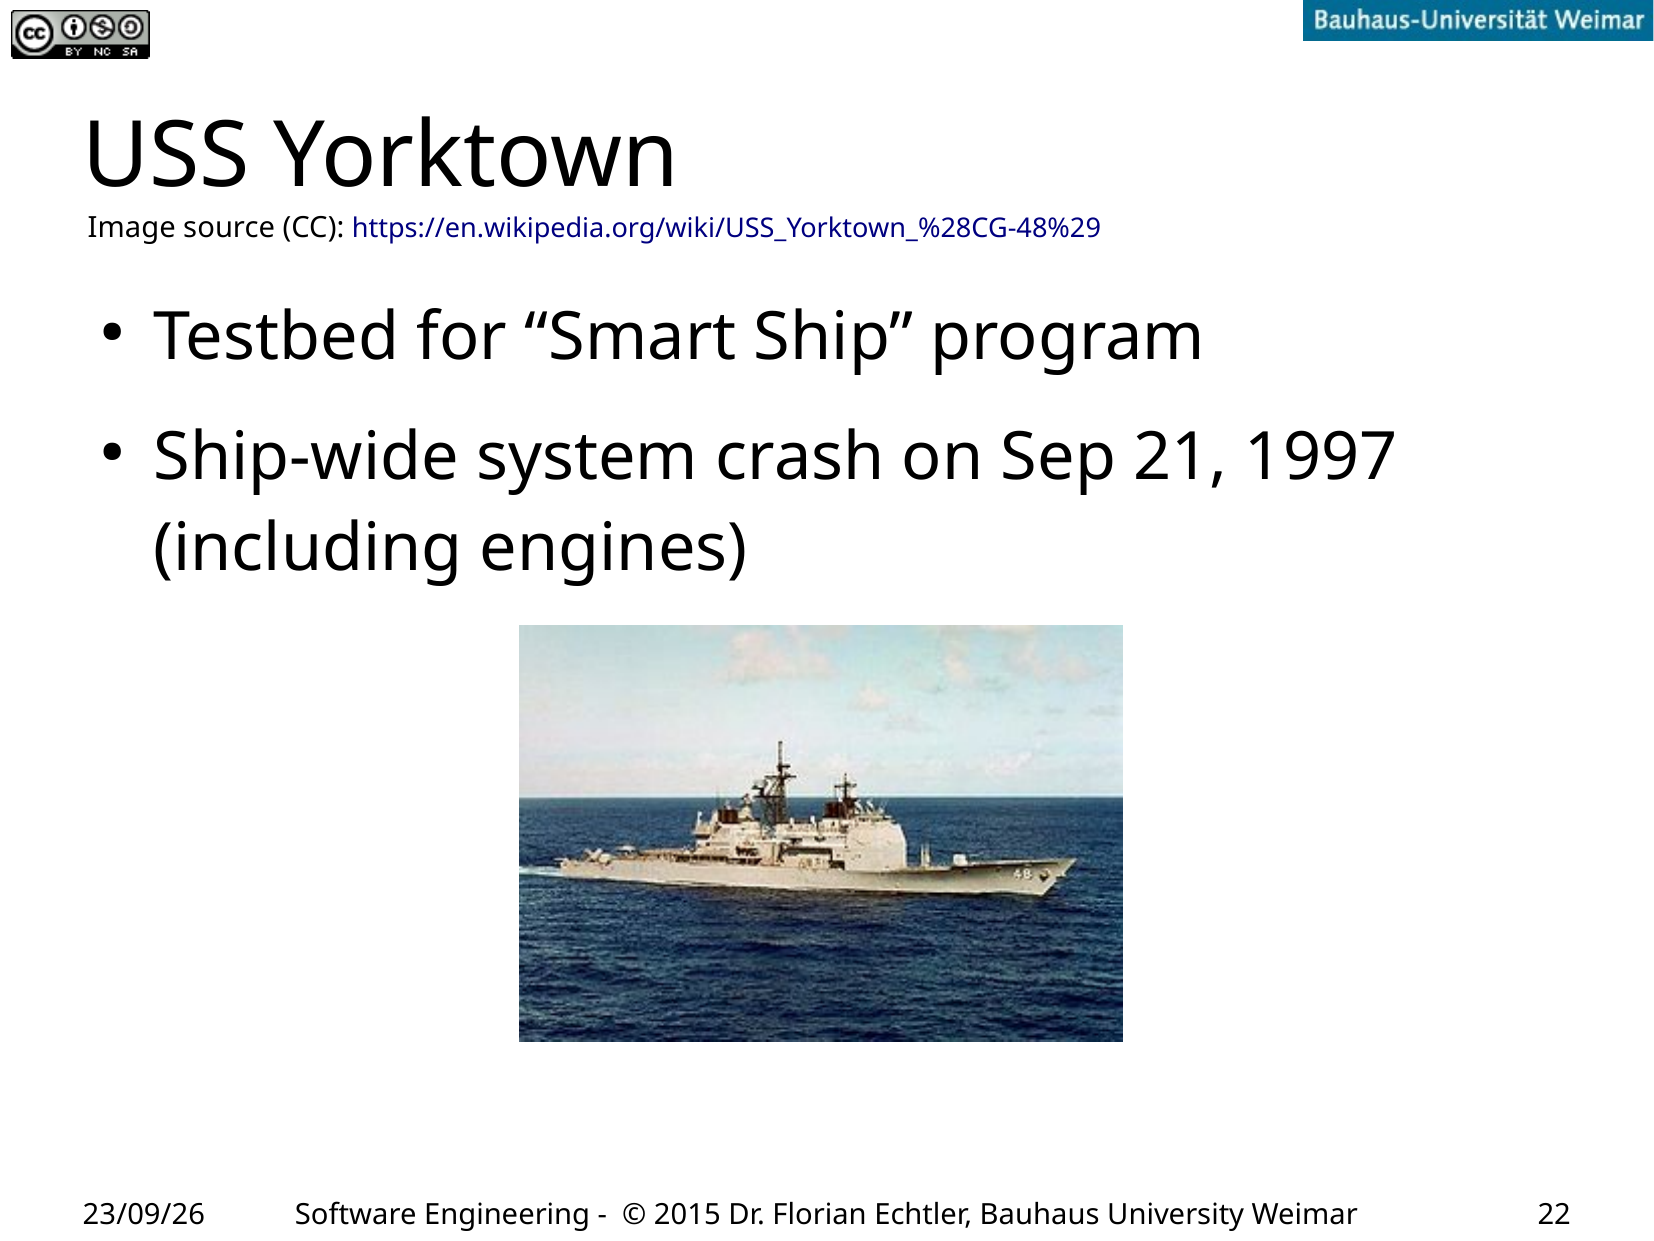

# USS Yorktown
Image source (CC): https://en.wikipedia.org/wiki/USS_Yorktown_%28CG-48%29
Testbed for “Smart Ship” program
Ship-wide system crash on Sep 21, 1997 (including engines)
Software Engineering - © 2015 Dr. Florian Echtler, Bauhaus University Weimar
22